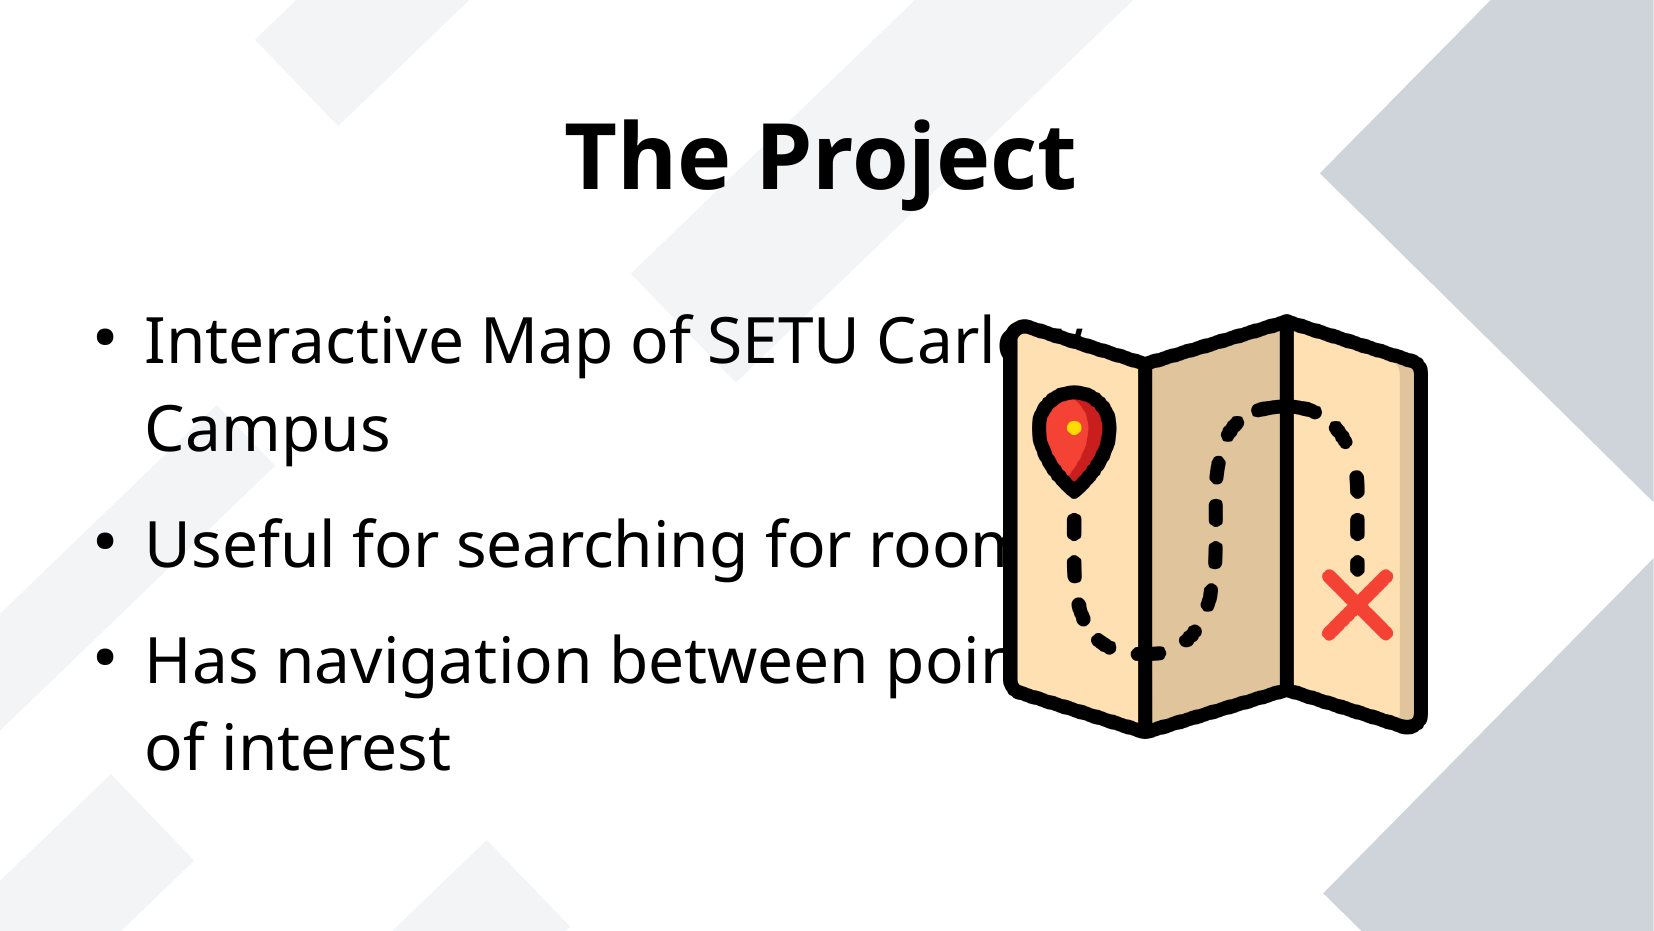

# The Project
Interactive Map of SETU Carlow Campus
Useful for searching for rooms
Has navigation between points of interest